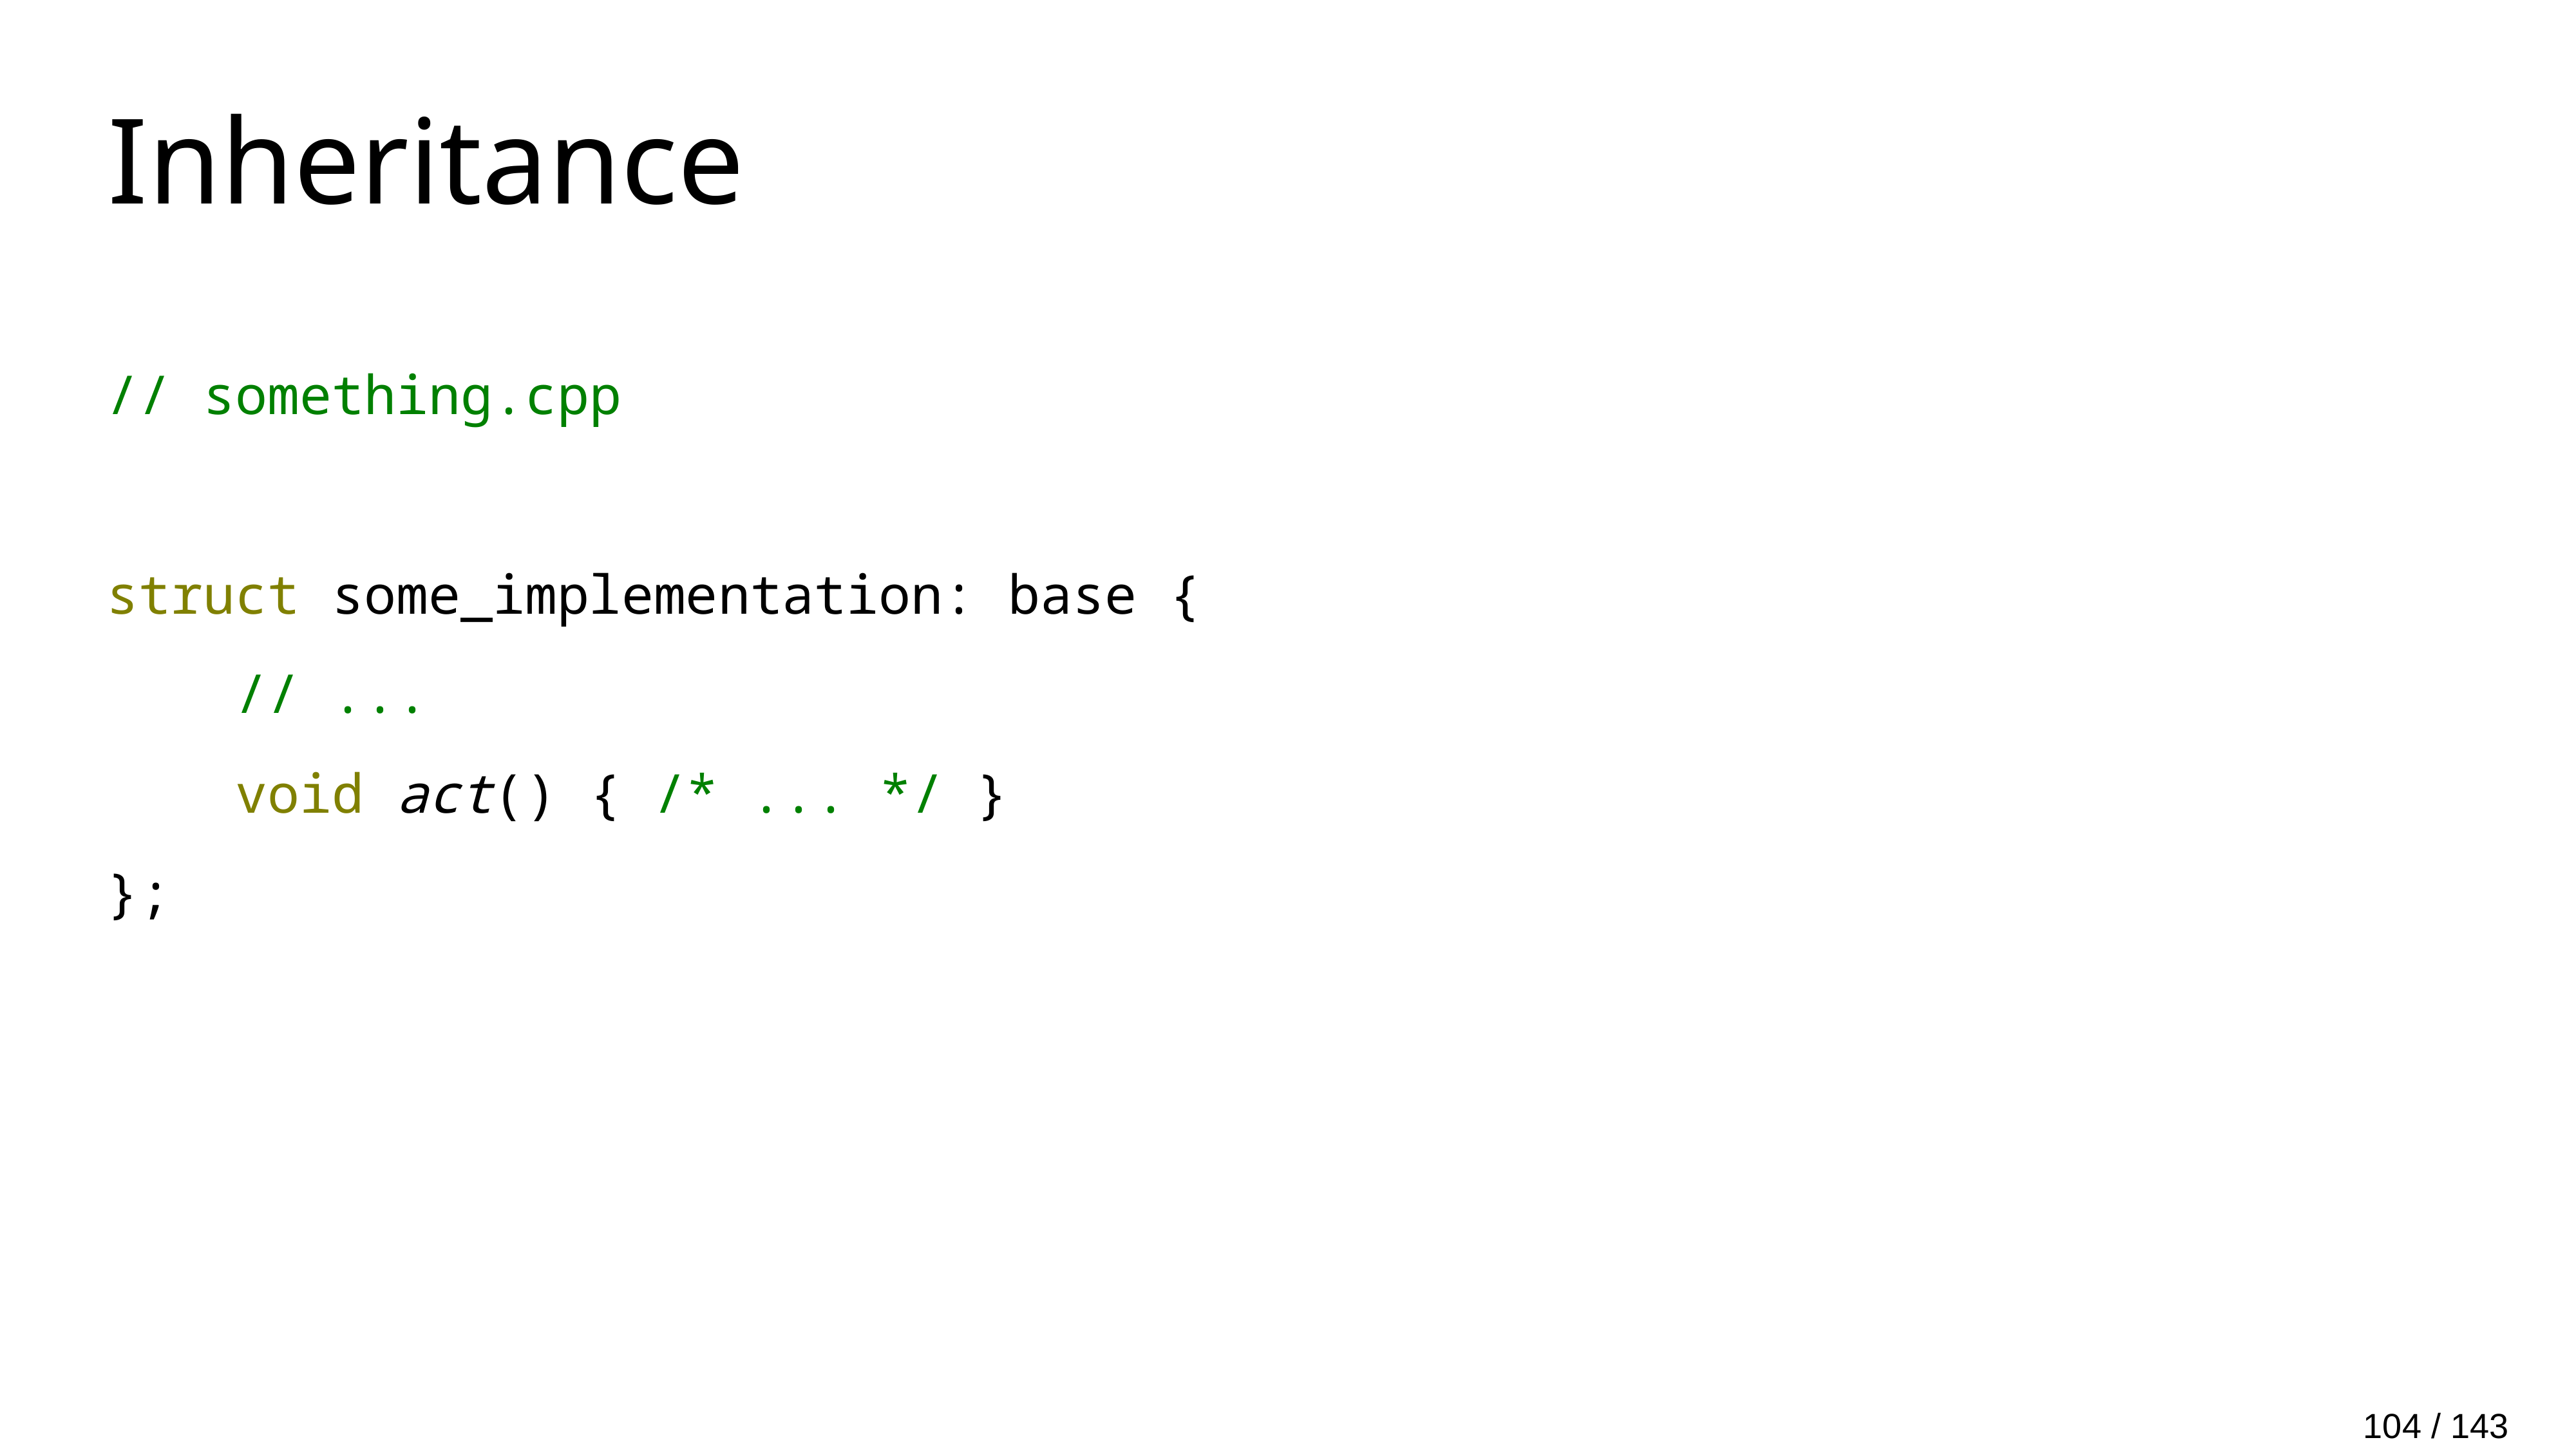

# Inheritance
// something.cpp
struct some_implementation: base {
 // ...
 void act() { /* ... */ }
};